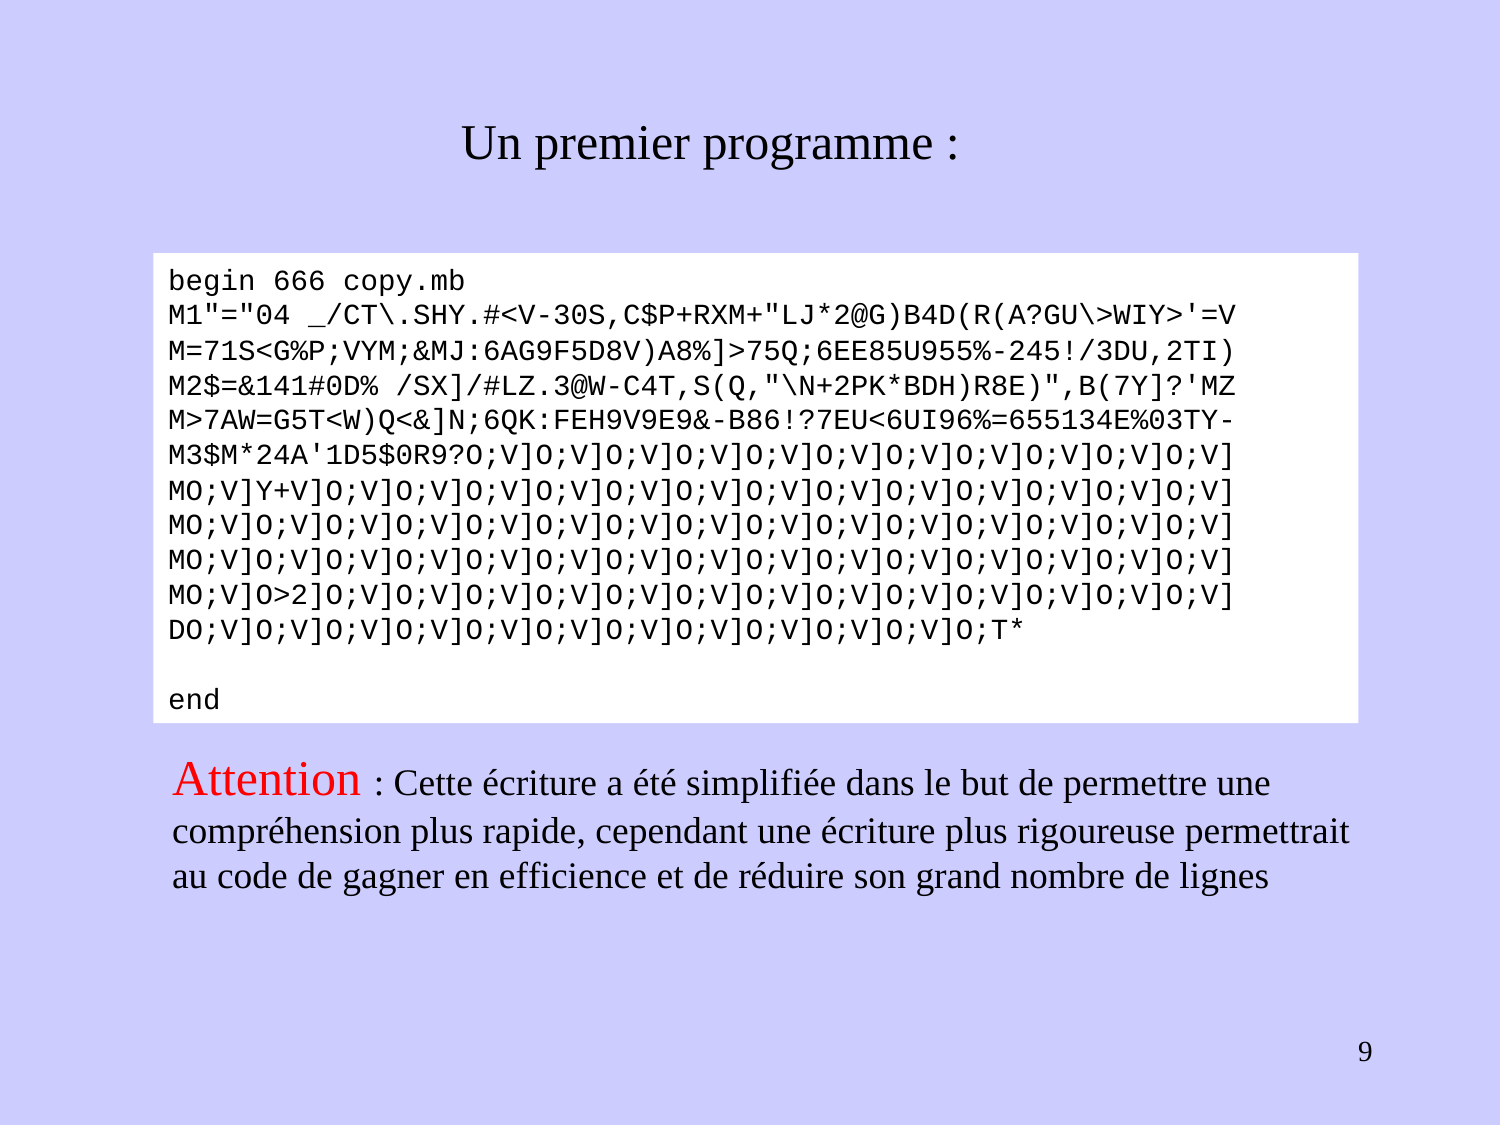

Un premier programme :
Le traditionnel « Hello Word ! »
begin 666 copy.mb
M1"="04 _/CT\.SHY.#<V-30S,C$P+RXM+"LJ*2@G)B4D(R(A?GU\>WIY>'=V
M=71S<G%P;VYM;&MJ:6AG9F5D8V)A8%]>75Q;6EE85U955%-245!/3DU,2TI)
M2$=&141#0D% /SX]/#LZ.3@W-C4T,S(Q,"\N+2PK*BDH)R8E)",B(7Y]?'MZ
M>7AW=G5T<W)Q<&]N;6QK:FEH9V9E9&-B86!?7EU<6UI96%=655134E%03TY-
M3$M*24A'1D5$0R9?O;V]O;V]O;V]O;V]O;V]O;V]O;V]O;V]O;V]O;V]O;V]
MO;V]Y+V]O;V]O;V]O;V]O;V]O;V]O;V]O;V]O;V]O;V]O;V]O;V]O;V]O;V]
MO;V]O;V]O;V]O;V]O;V]O;V]O;V]O;V]O;V]O;V]O;V]O;V]O;V]O;V]O;V]
MO;V]O;V]O;V]O;V]O;V]O;V]O;V]O;V]O;V]O;V]O;V]O;V]O;V]O;V]O;V]
MO;V]O>2]O;V]O;V]O;V]O;V]O;V]O;V]O;V]O;V]O;V]O;V]O;V]O;V]O;V]
DO;V]O;V]O;V]O;V]O;V]O;V]O;V]O;V]O;V]O;V]O;V]O;T*
end
Attention : Cette écriture a été simplifiée dans le but de permettre une
compréhension plus rapide, cependant une écriture plus rigoureuse permettrait
au code de gagner en efficience et de réduire son grand nombre de lignes